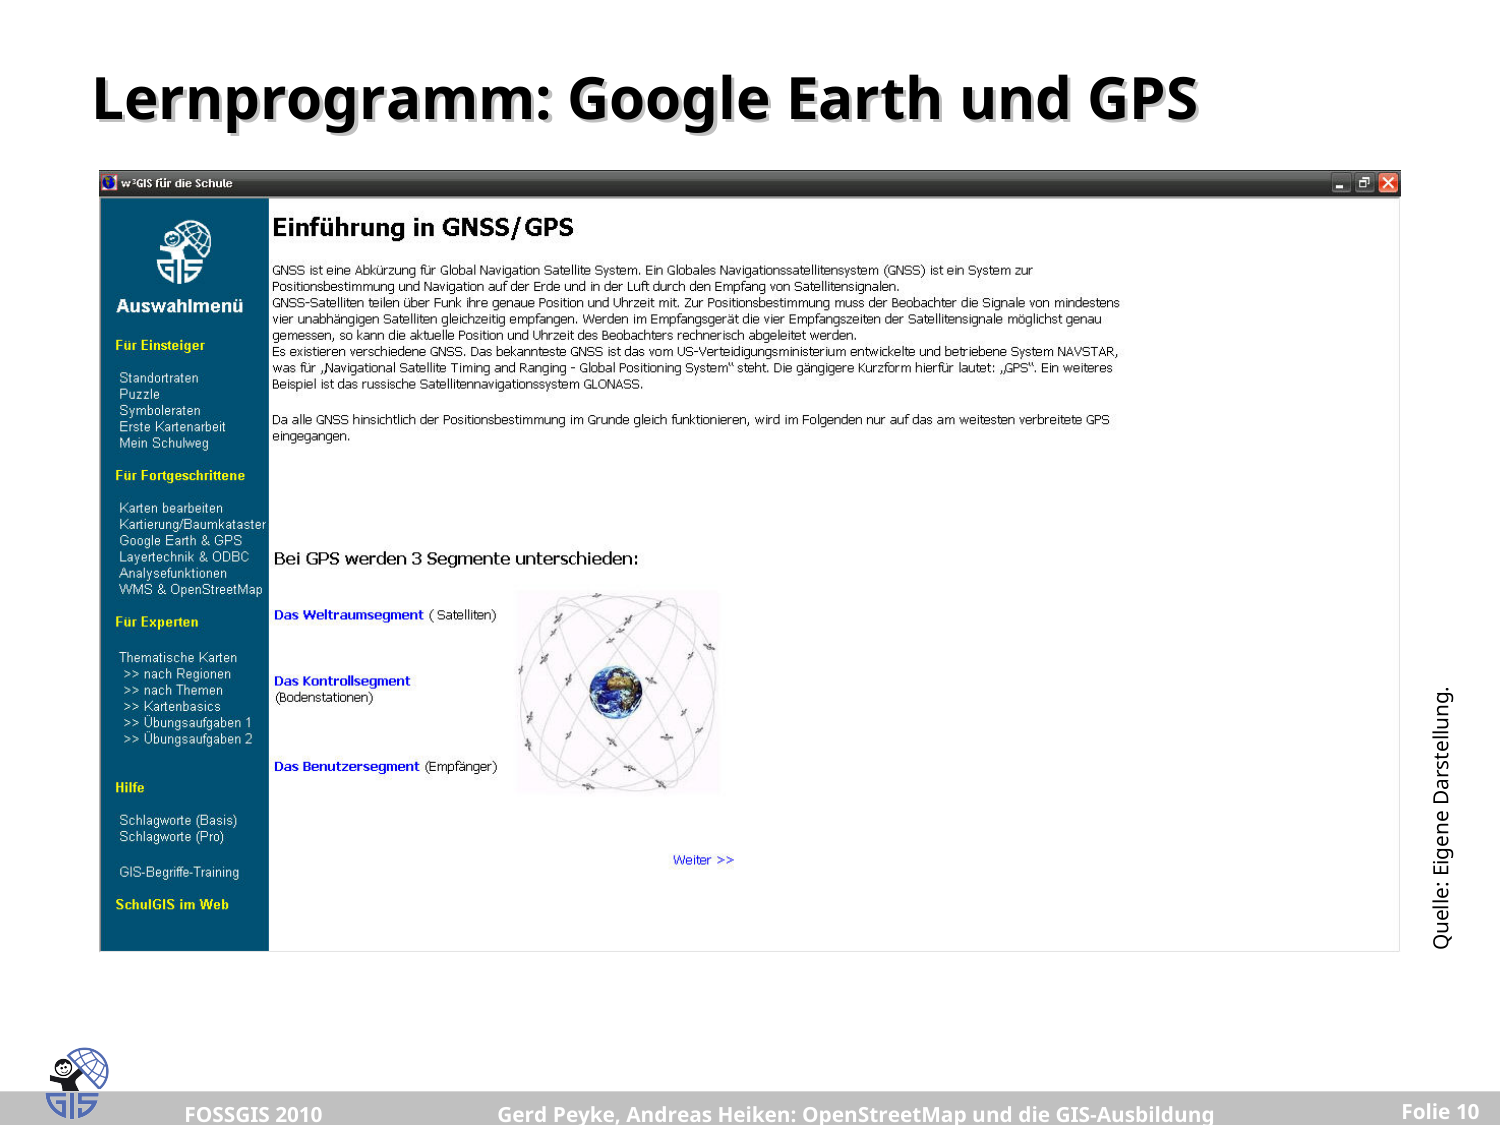

# Lernprogramm: Google Earth und GPS
Quelle: Eigene Darstellung.
10
17. Februar 2010
Mündliche Promotionsprüfung - Heiken